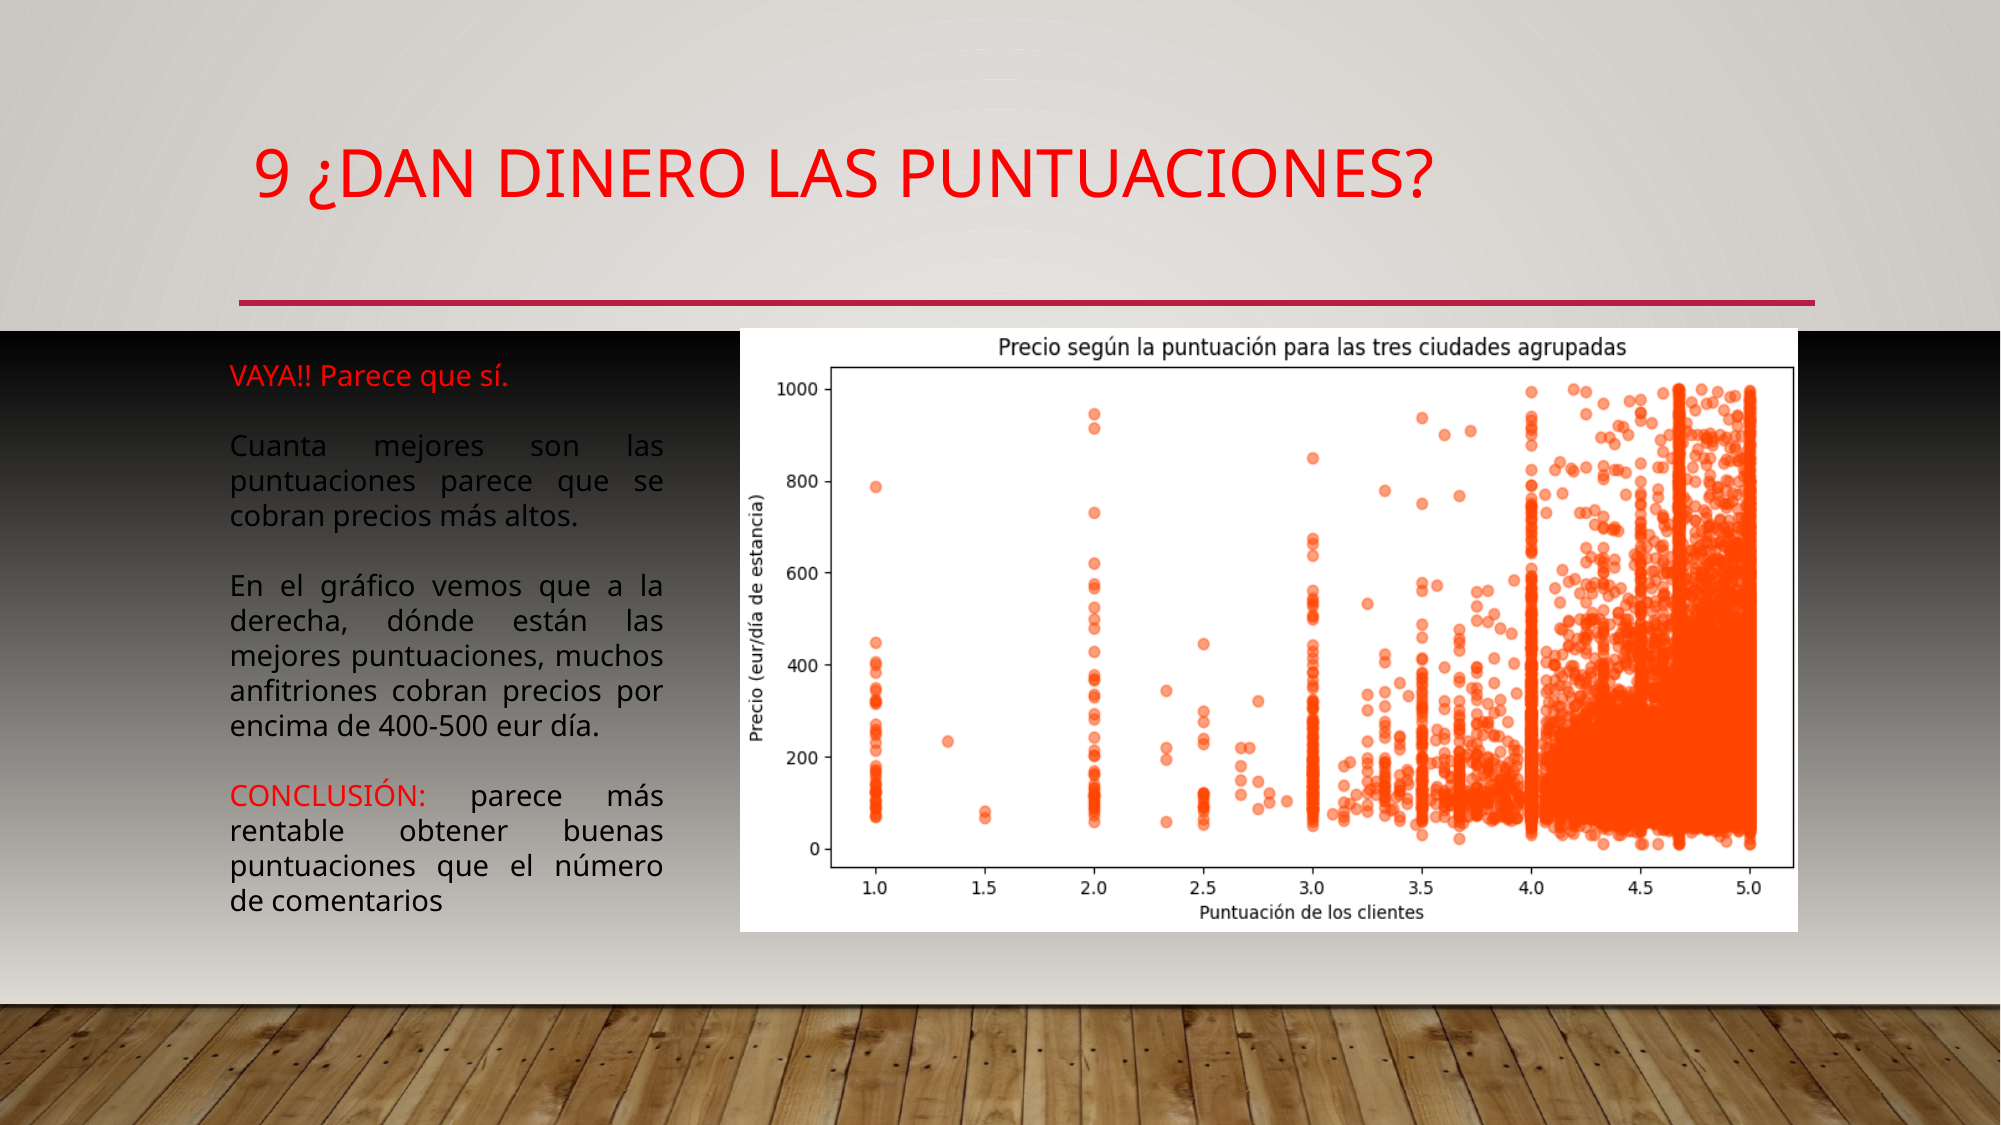

# 9 ¿dan dinero las puntuaciones?
VAYA!! Parece que sí.
Cuanta mejores son las puntuaciones parece que se cobran precios más altos.
En el gráfico vemos que a la derecha, dónde están las mejores puntuaciones, muchos anfitriones cobran precios por encima de 400-500 eur día.
CONCLUSIÓN: parece más rentable obtener buenas puntuaciones que el número de comentarios